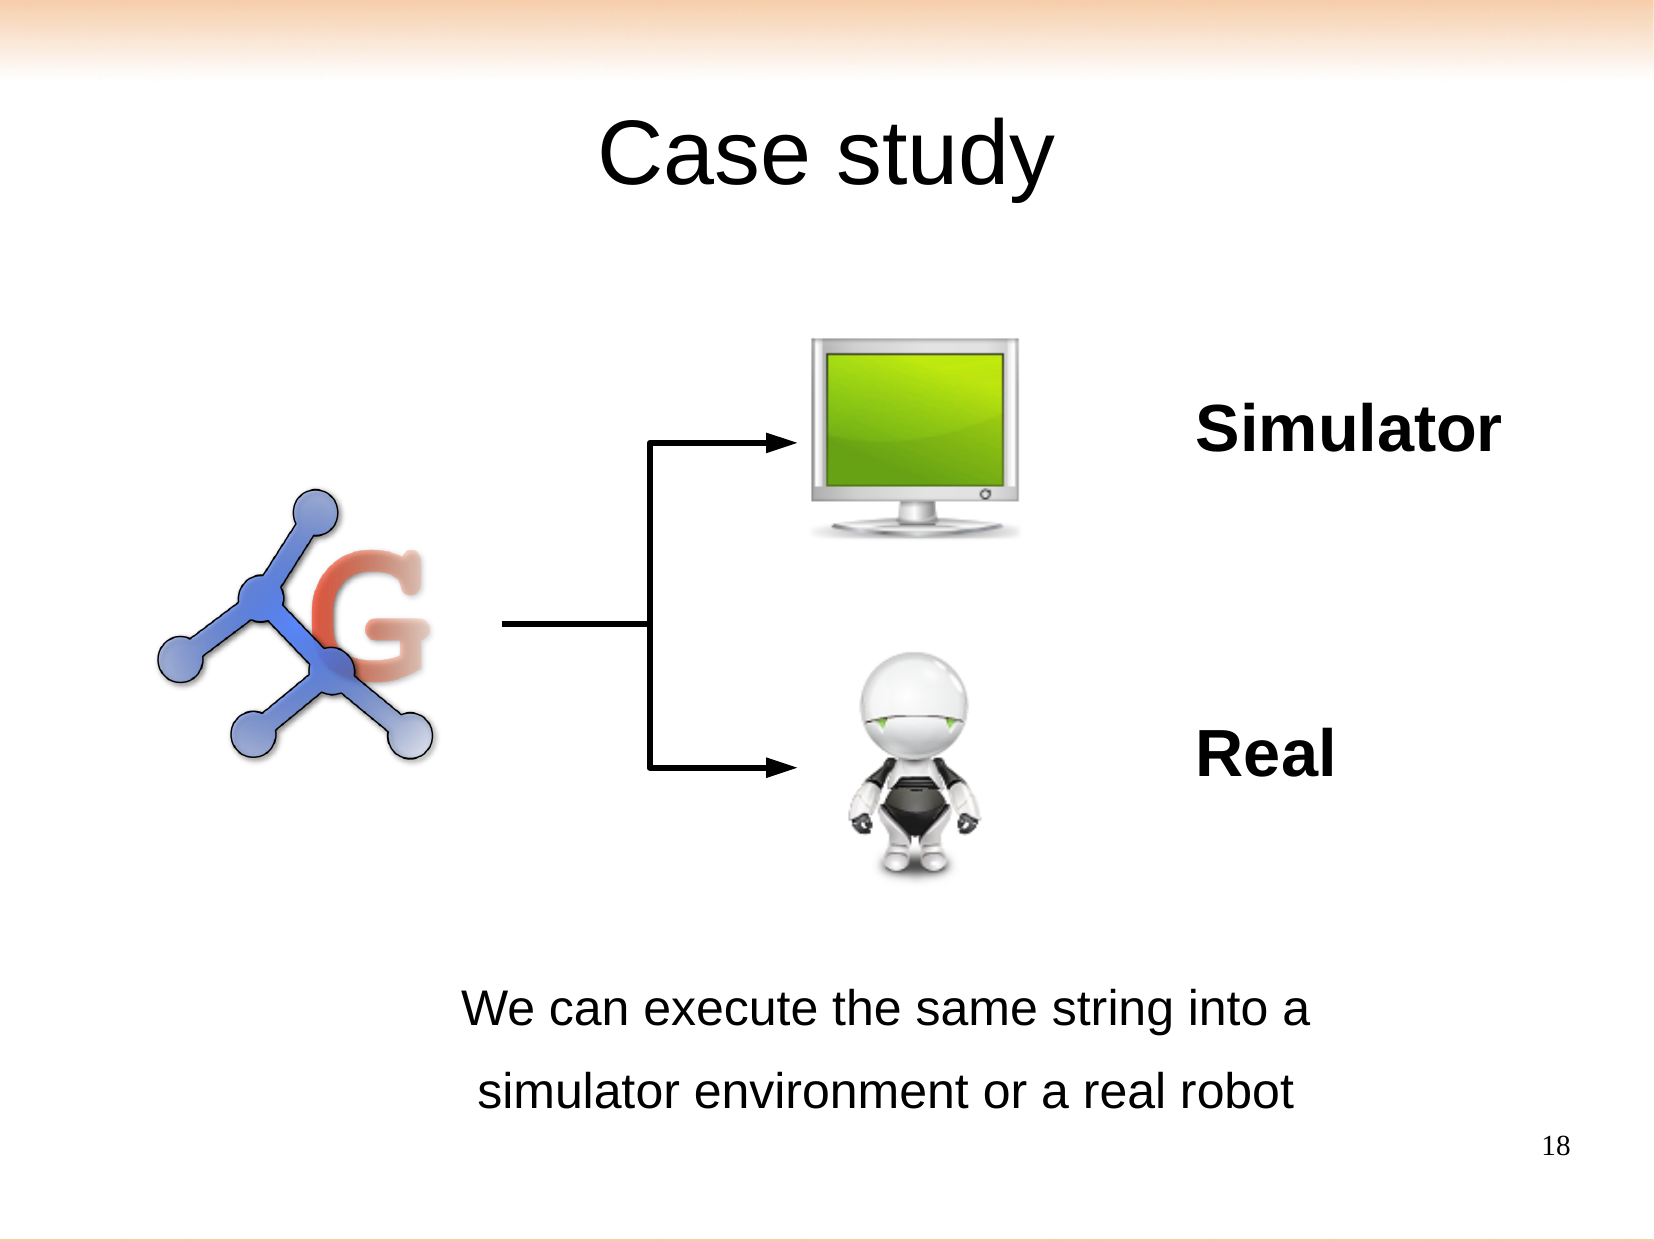

# Case study
Simulator
Real
We can execute the same string into a simulator environment or a real robot
18